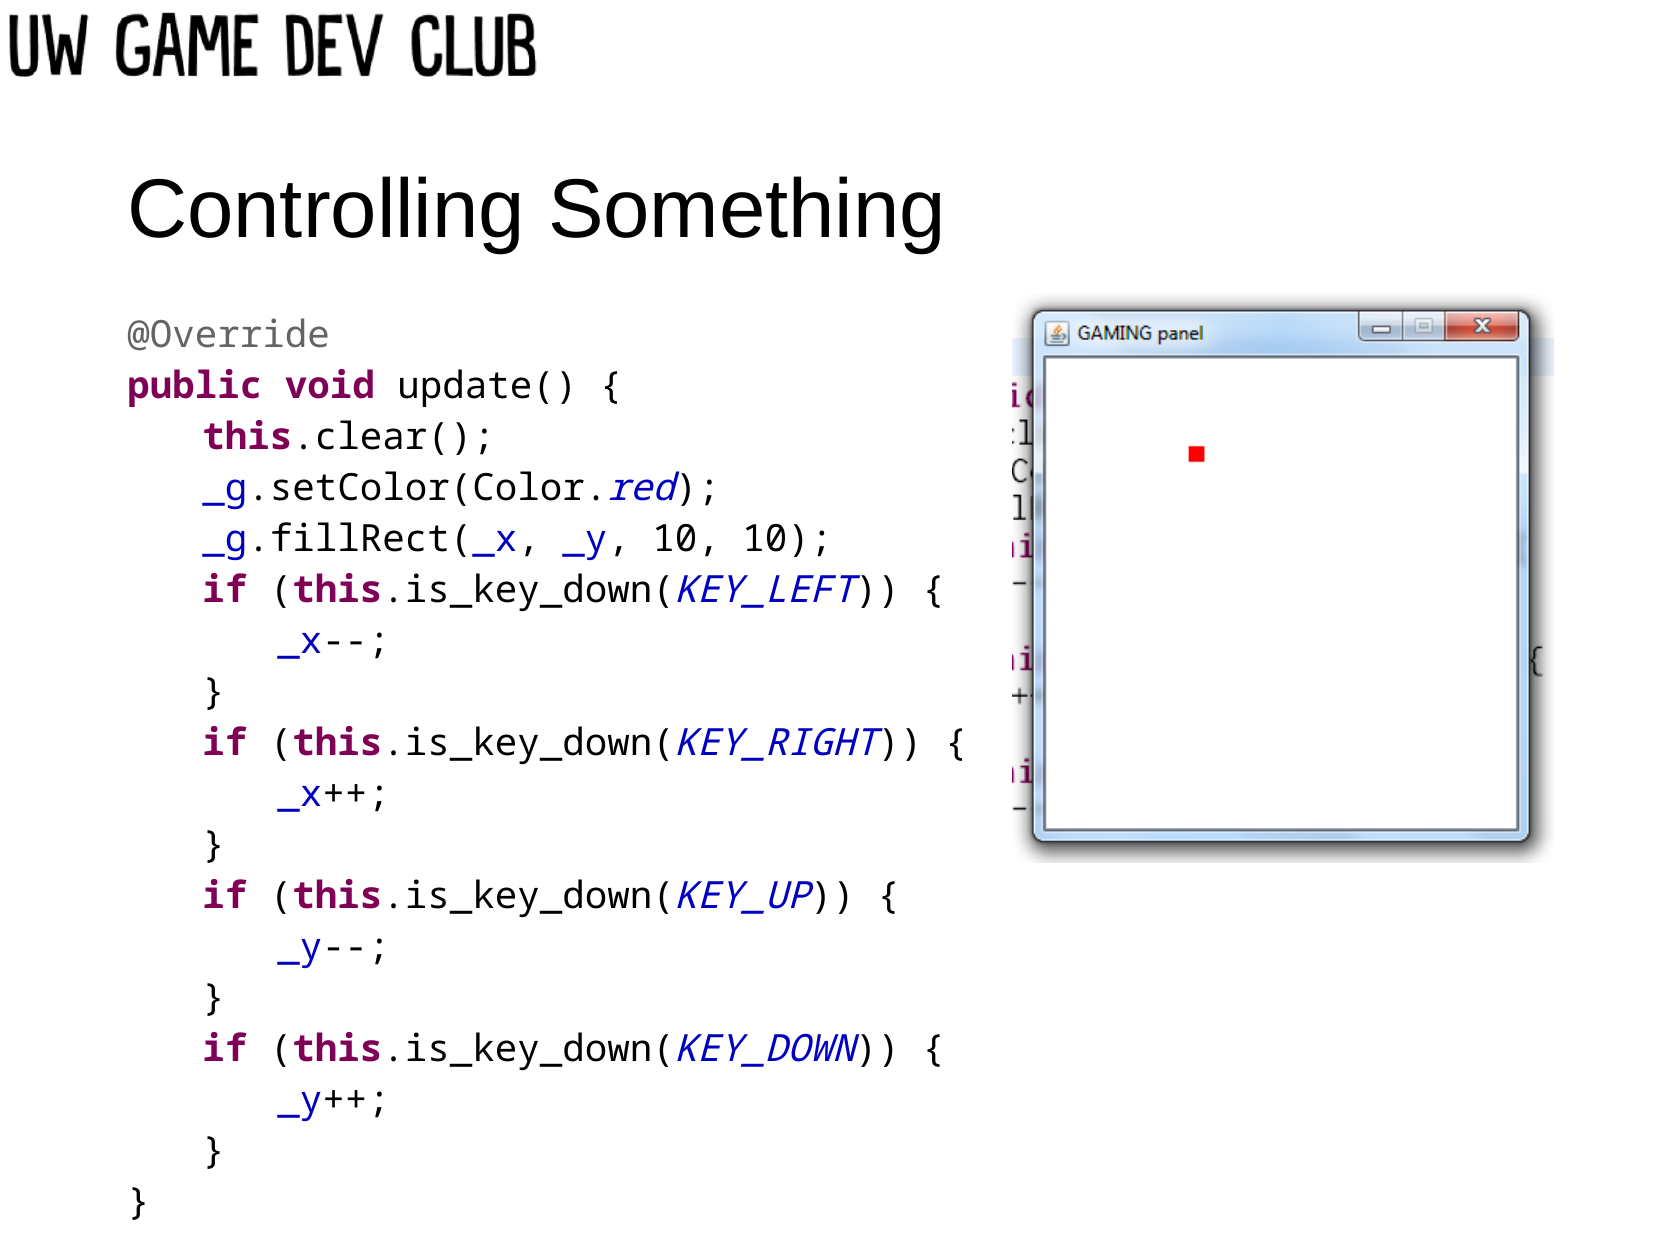

Controlling Something
@Override
public void update() {
	this.clear();
	_g.setColor(Color.red);
	_g.fillRect(_x, _y, 10, 10);
	if (this.is_key_down(KEY_LEFT)) {
		_x--;
	}
	if (this.is_key_down(KEY_RIGHT)) {
		_x++;
	}
	if (this.is_key_down(KEY_UP)) {
		_y--;
	}
	if (this.is_key_down(KEY_DOWN)) {
		_y++;
	}
}